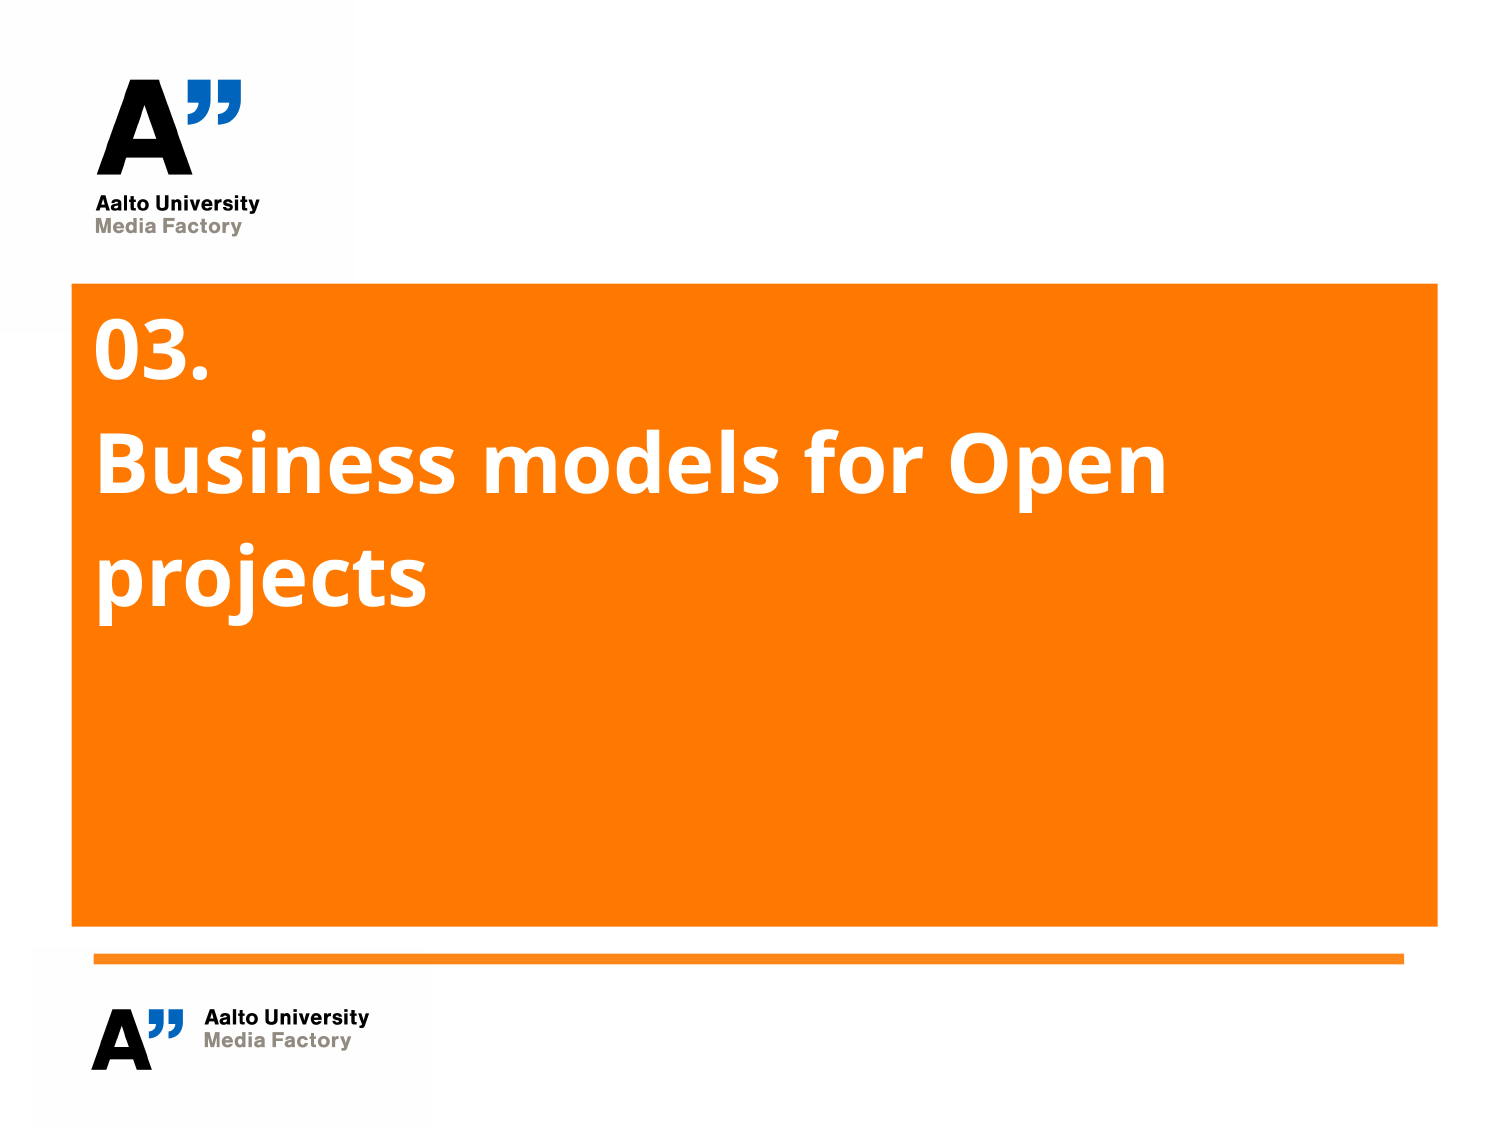

#
03.
Business models for Open projects